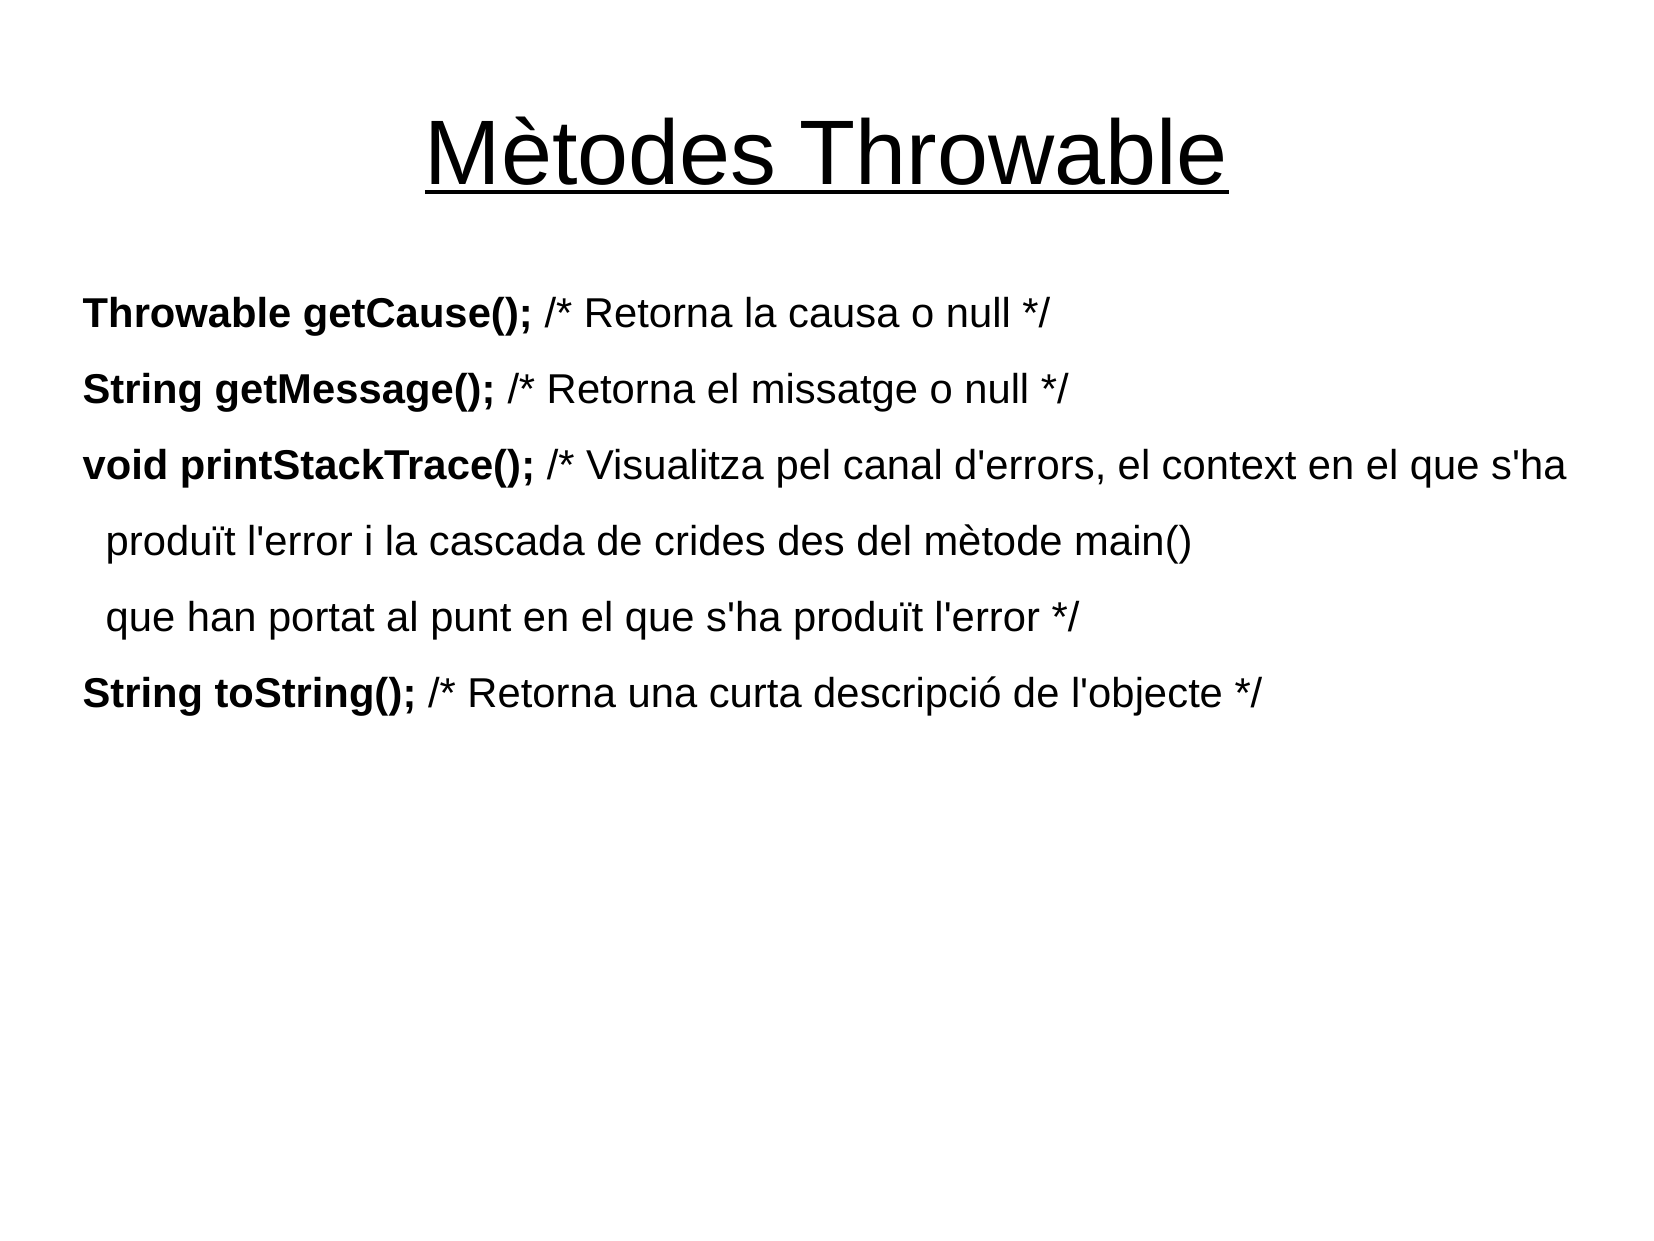

# Mètodes Throwable
Throwable getCause(); /* Retorna la causa o null */
String getMessage(); /* Retorna el missatge o null */
void printStackTrace(); /* Visualitza pel canal d'errors, el context en el que s'ha
 produït l'error i la cascada de crides des del mètode main()
 que han portat al punt en el que s'ha produït l'error */
String toString(); /* Retorna una curta descripció de l'objecte */